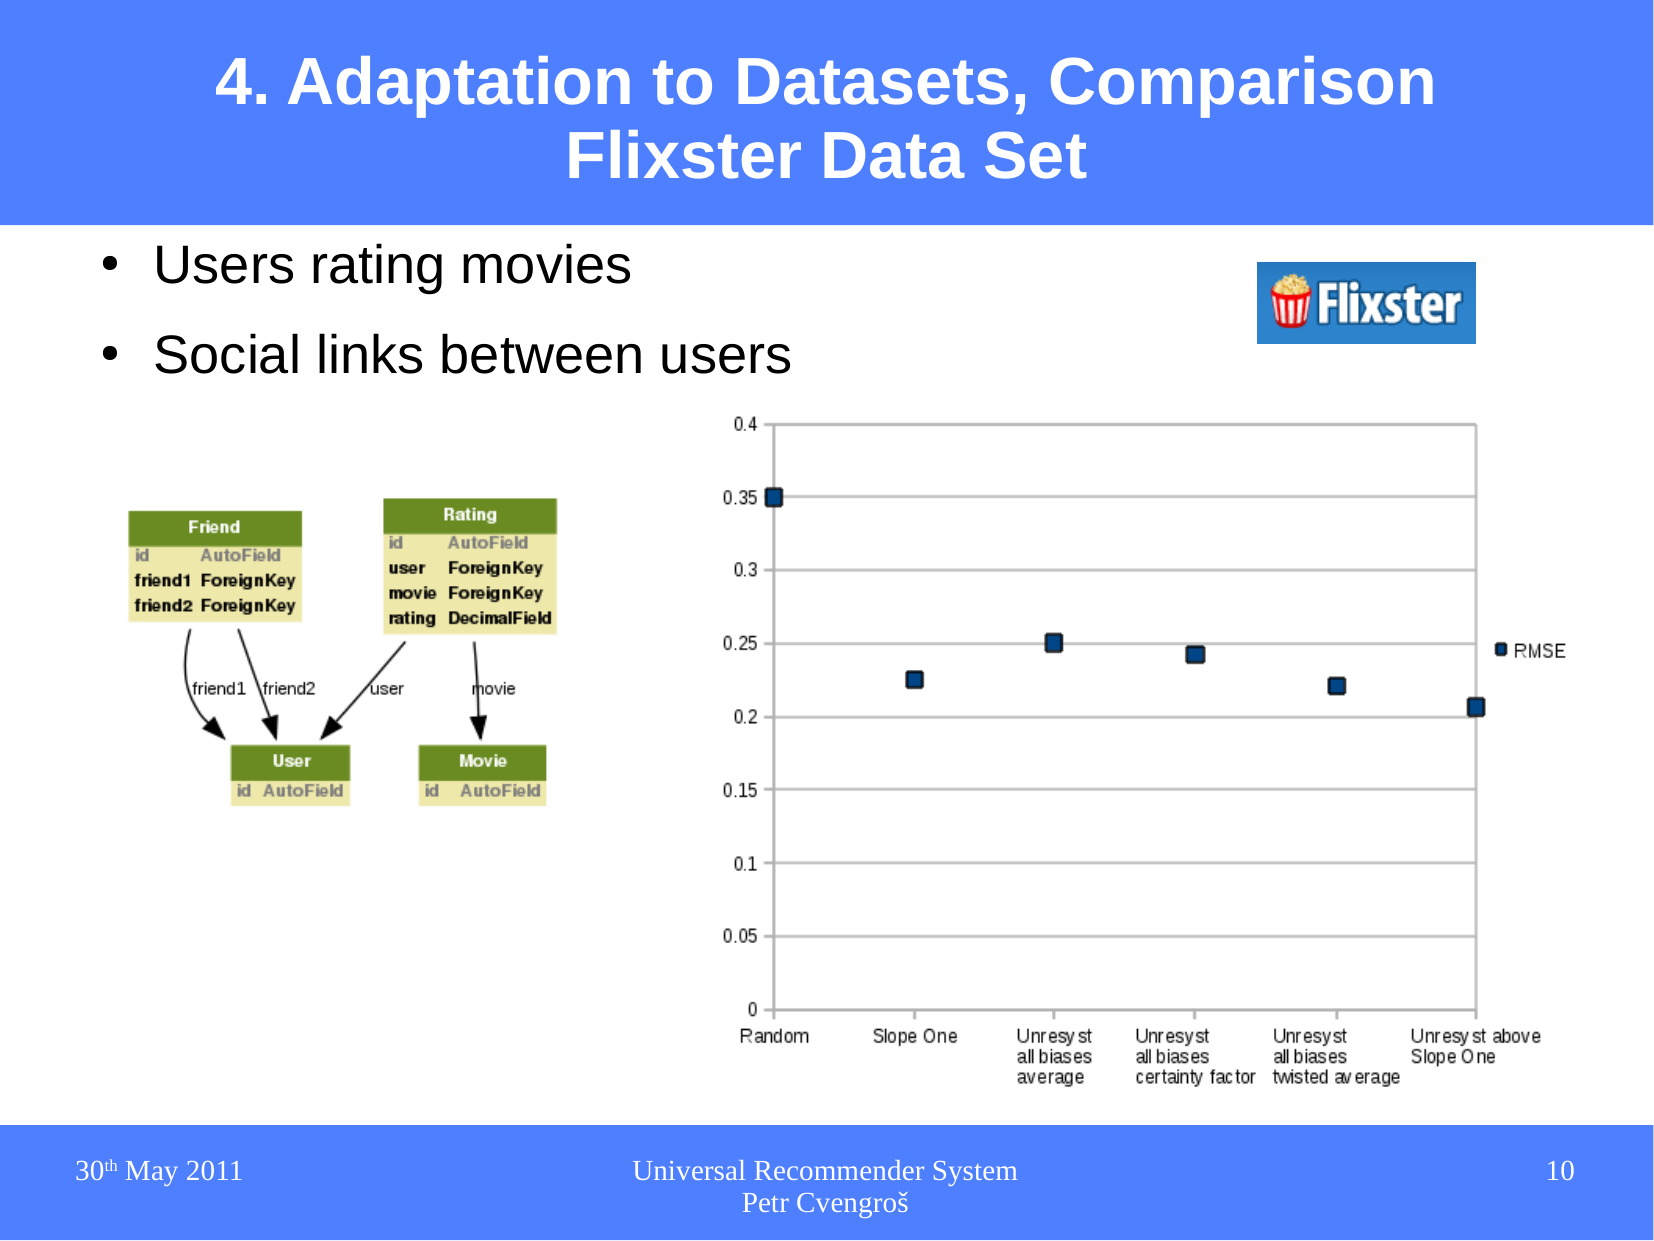

# 4. Adaptation to Datasets, Comparison Flixster Data Set
Users rating movies
Social links between users
10